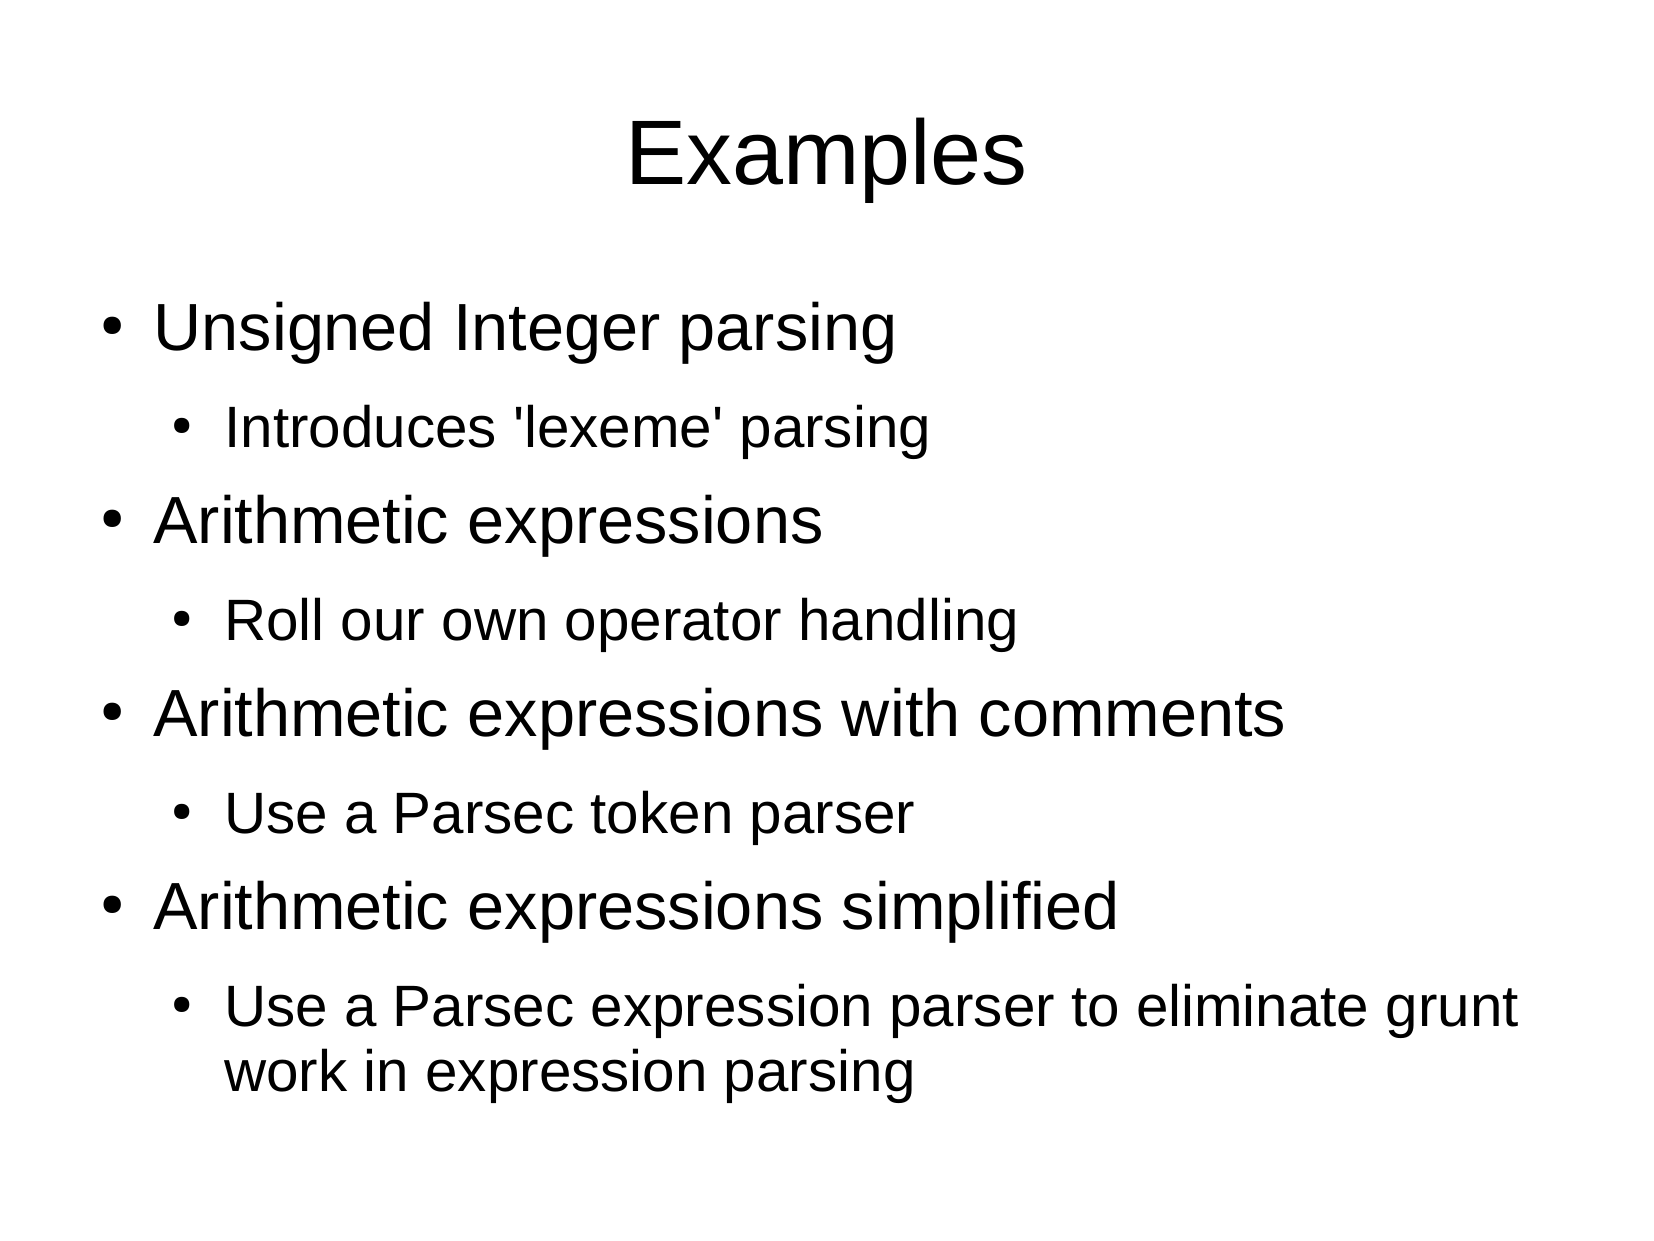

# Examples
Unsigned Integer parsing
Introduces 'lexeme' parsing
Arithmetic expressions
Roll our own operator handling
Arithmetic expressions with comments
Use a Parsec token parser
Arithmetic expressions simplified
Use a Parsec expression parser to eliminate grunt work in expression parsing